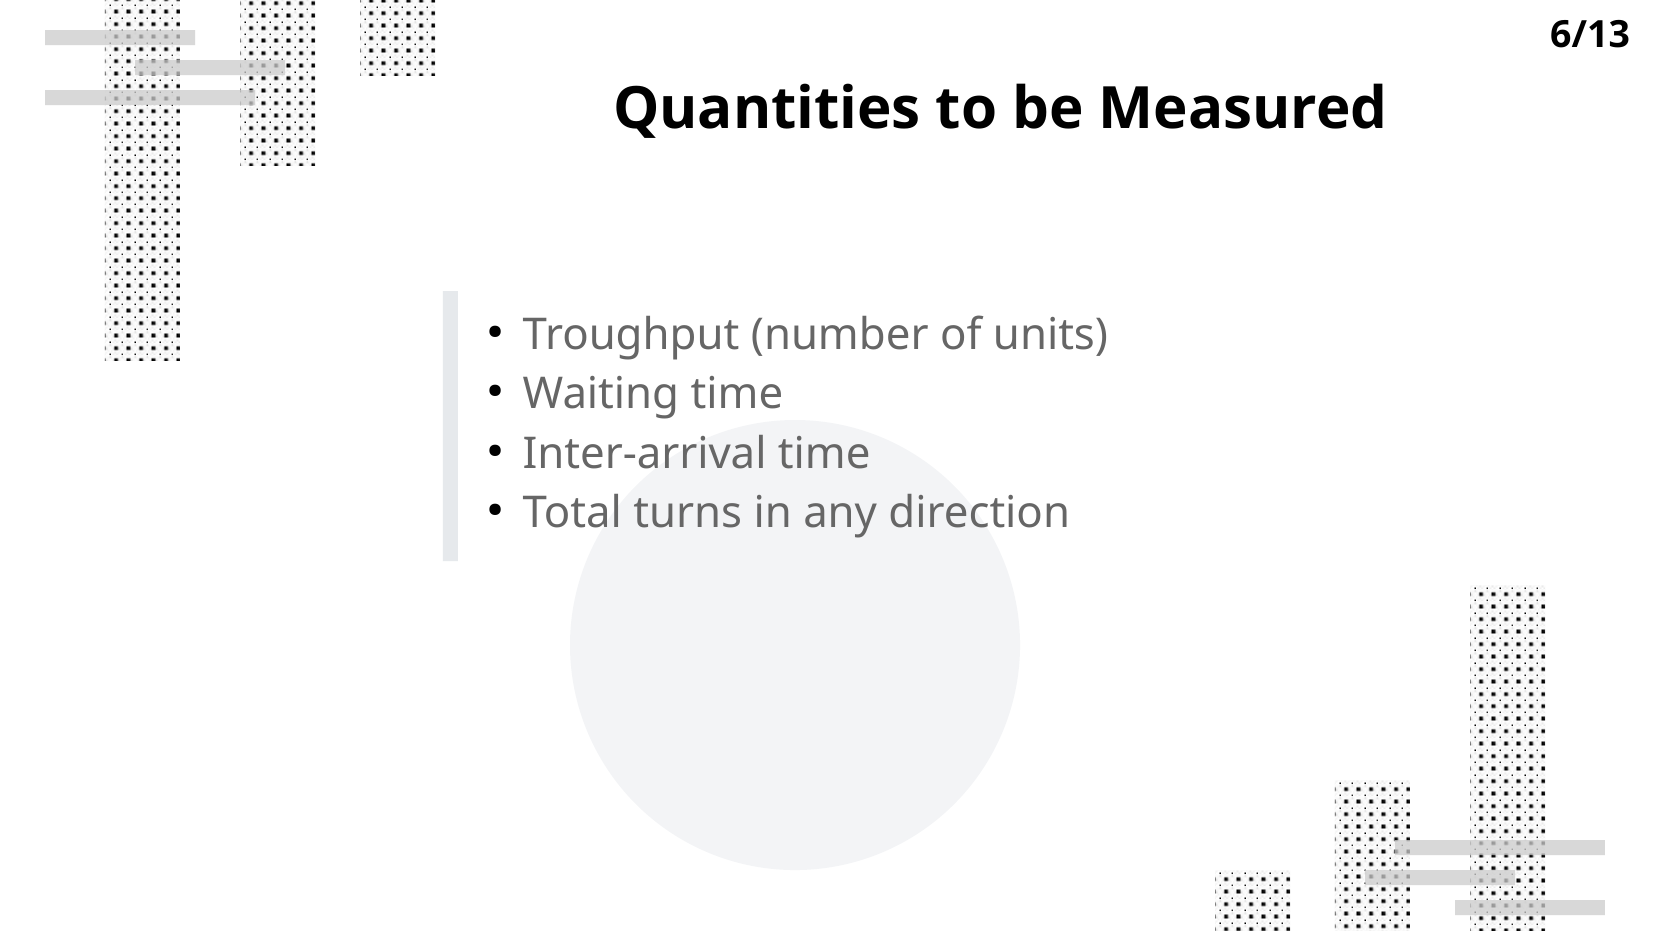

6/13
Quantities to be Measured
Troughput (number of units)
Waiting time
Inter-arrival time
Total turns in any direction